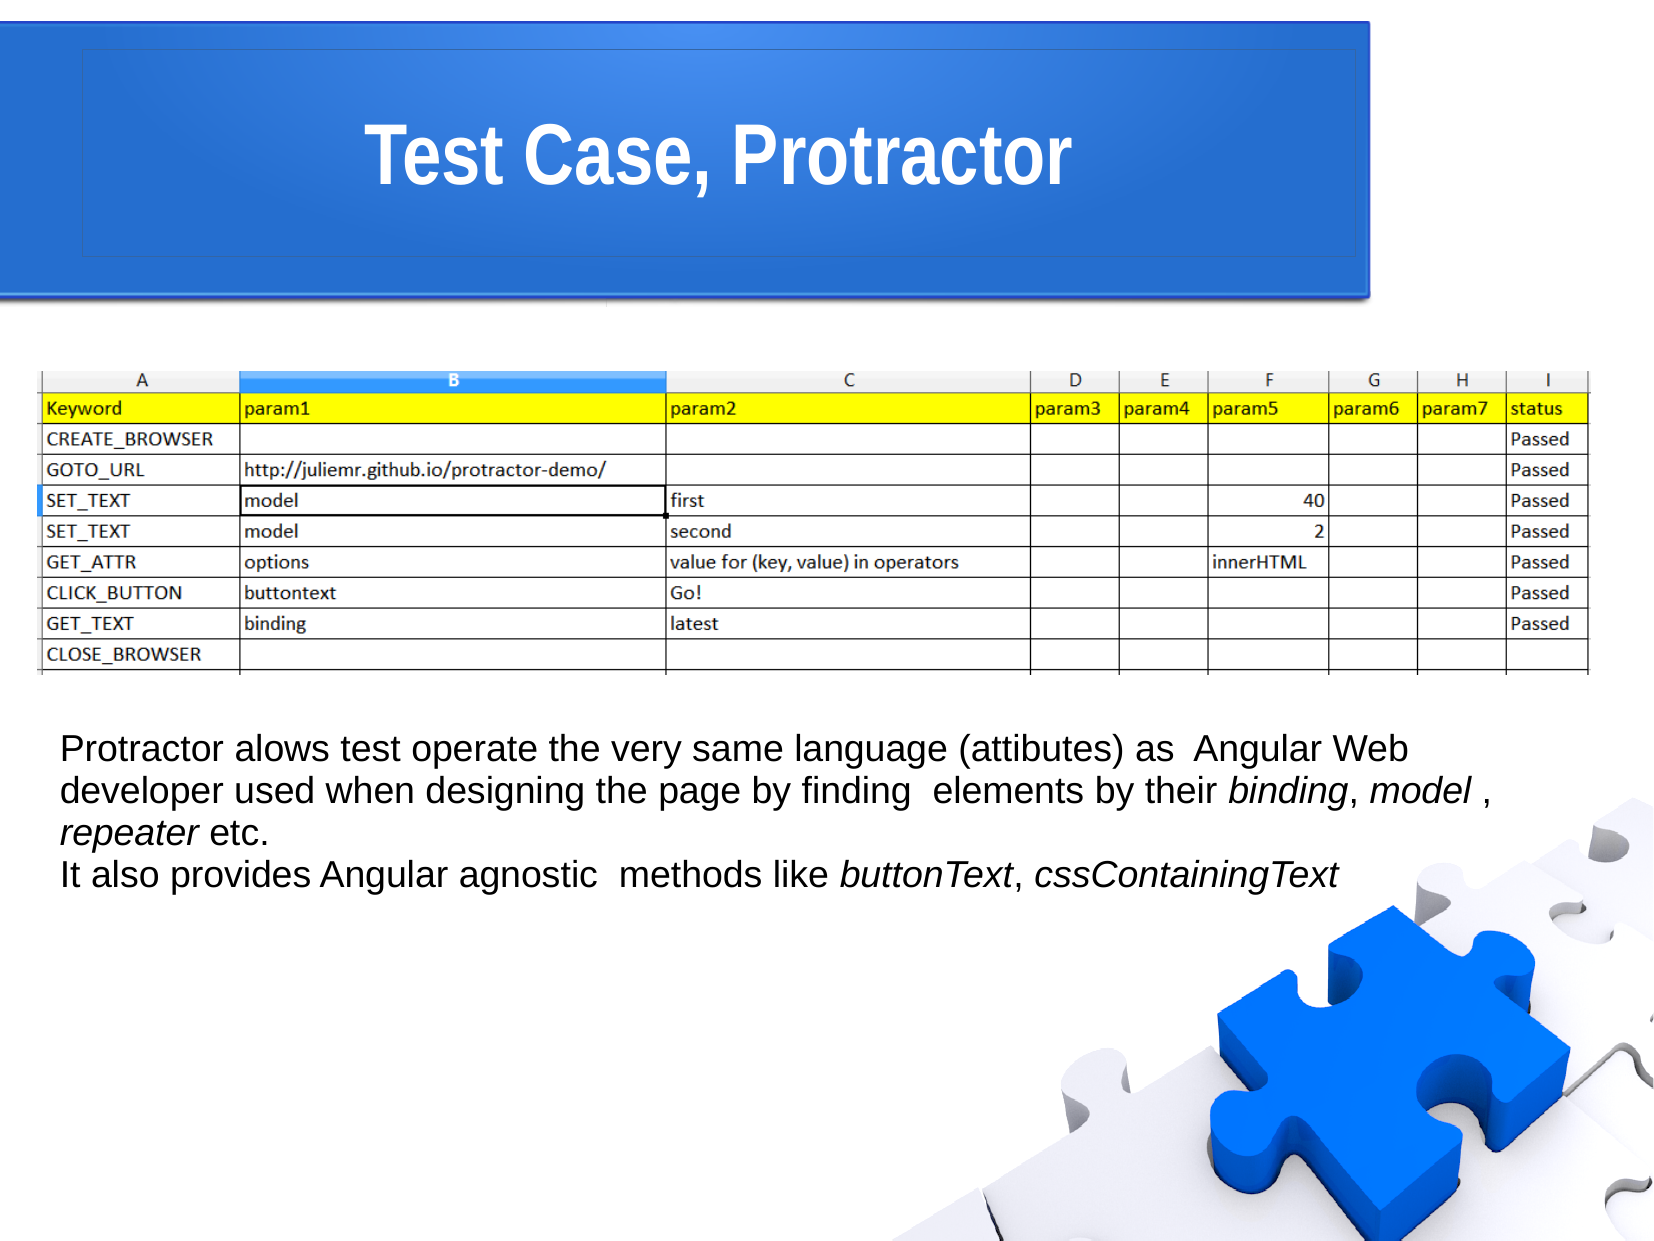

# Test Case, Protractor
Protractor alows test operate the very same language (attibutes) as Angular Web developer used when designing the page by finding elements by their binding, model , repeater etc.
It also provides Angular agnostic methods like buttonText, cssContainingText